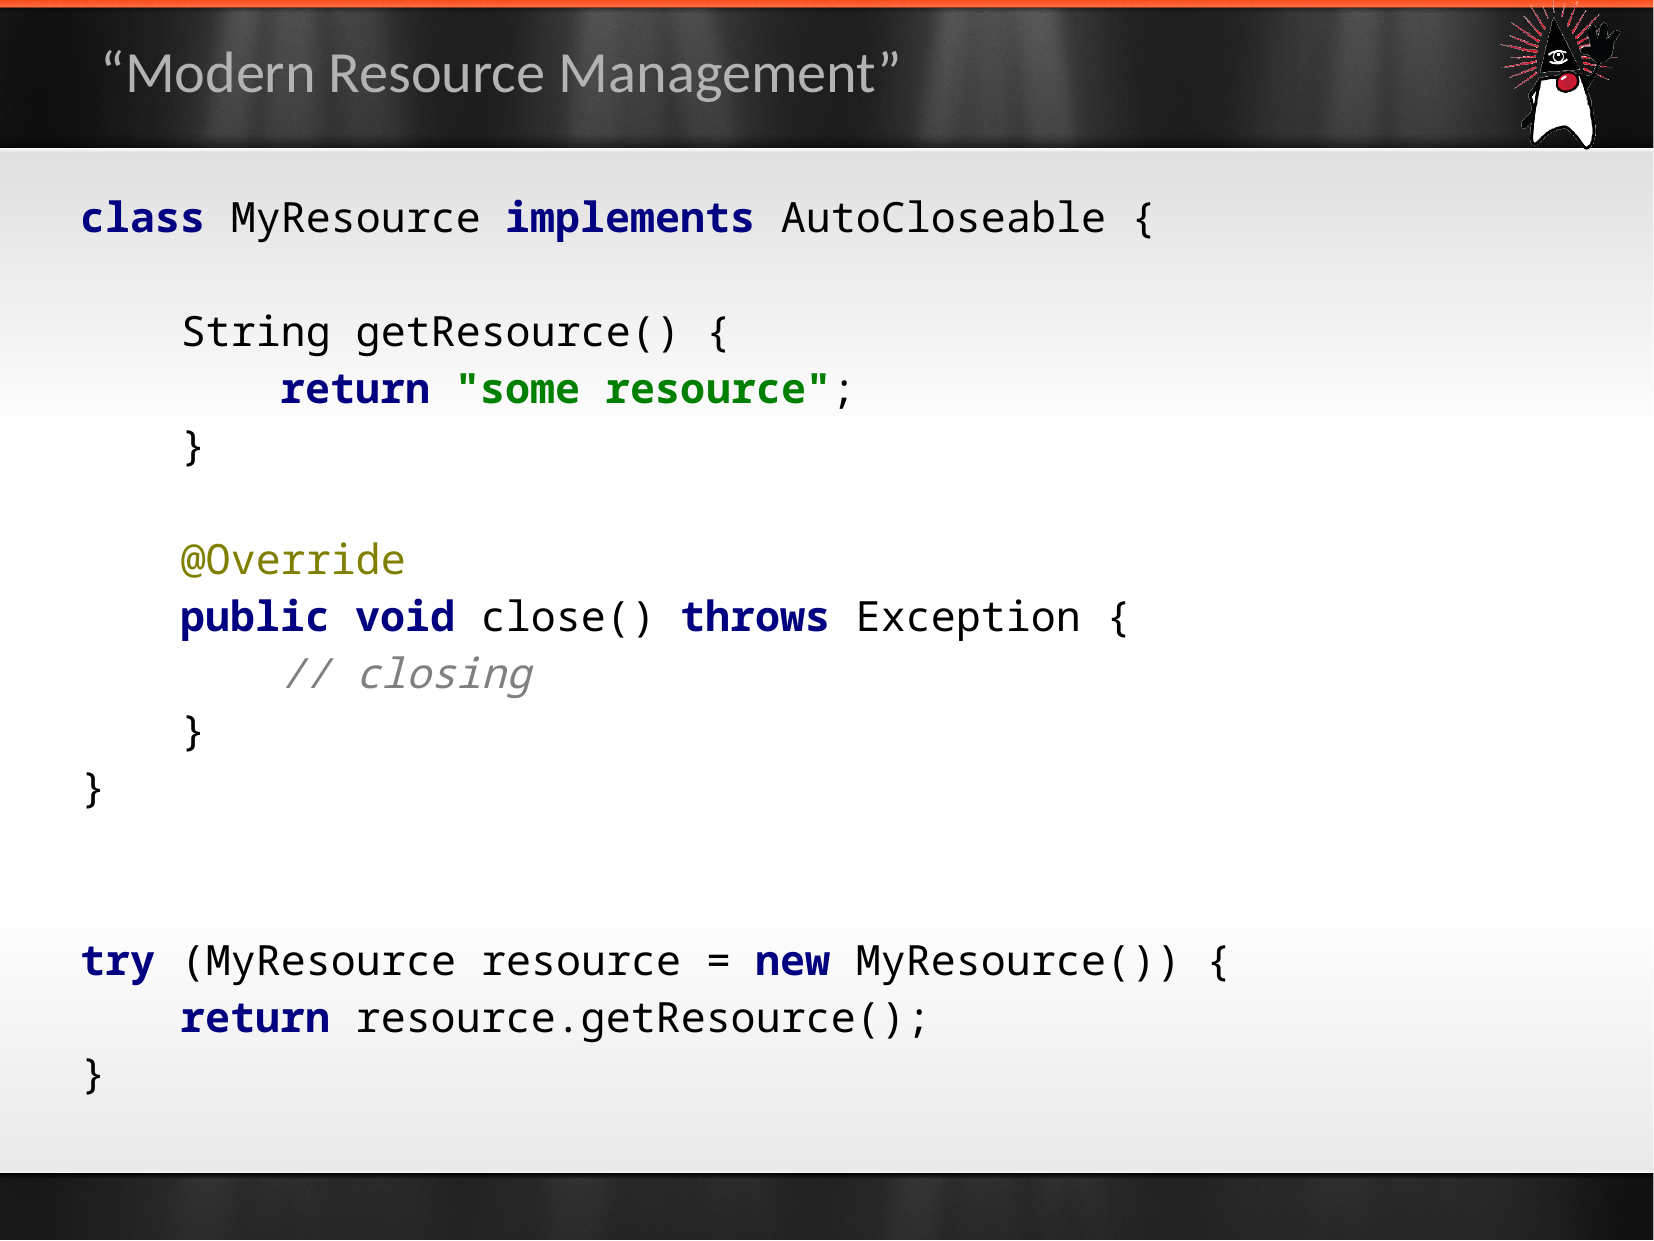

# “Modern Resource Management”
class MyResource implements AutoCloseable {
 String getResource() {
 return "some resource";
 }
 @Override
 public void close() throws Exception {
 // closing
 }
}
try (MyResource resource = new MyResource()) {
 return resource.getResource();
}